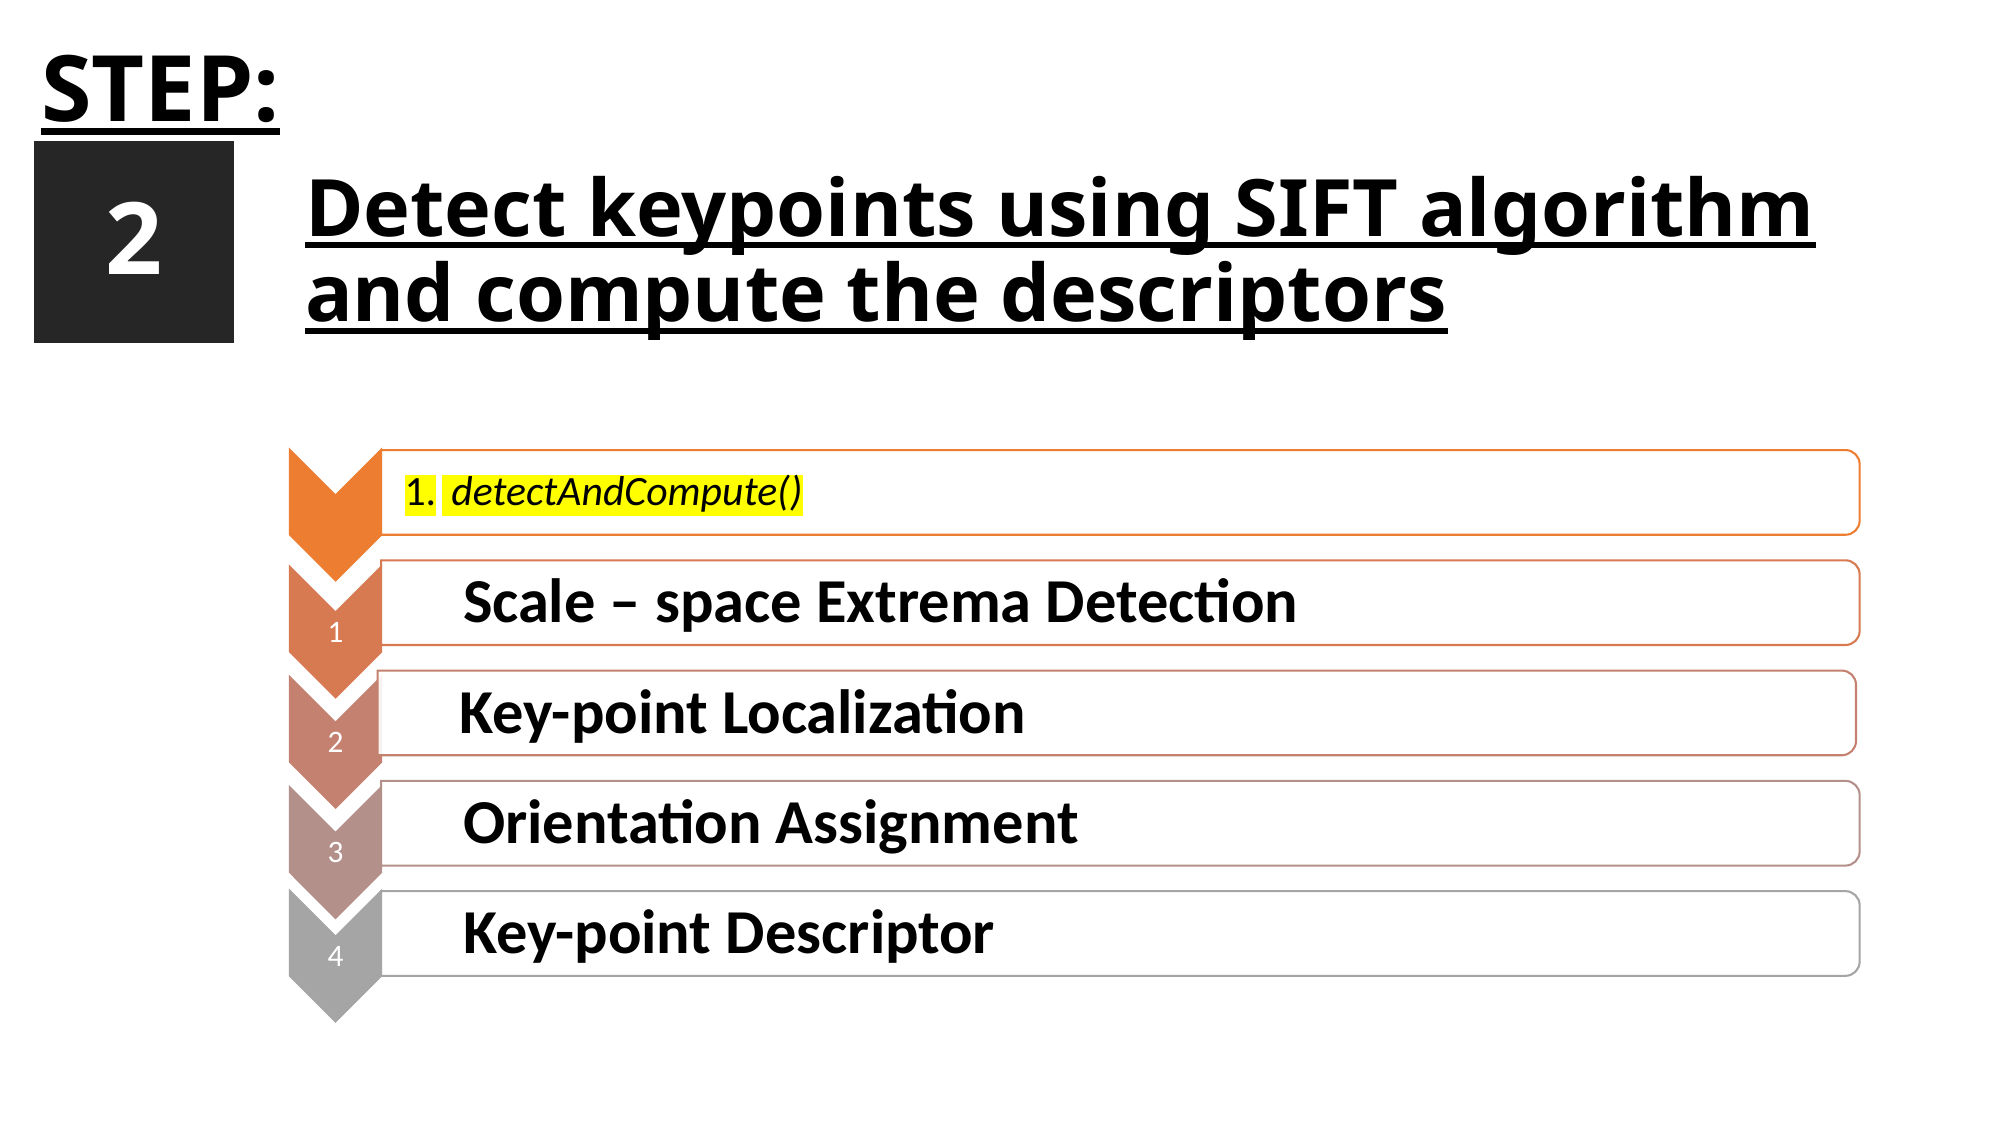

STEP:
# Detect keypoints using SIFT algorithm and compute the descriptors
2
 detectAndCompute()
Scale – space Extrema Detection
1
Key-point Localization
2
Orientation Assignment
3
4
Key-point Descriptor